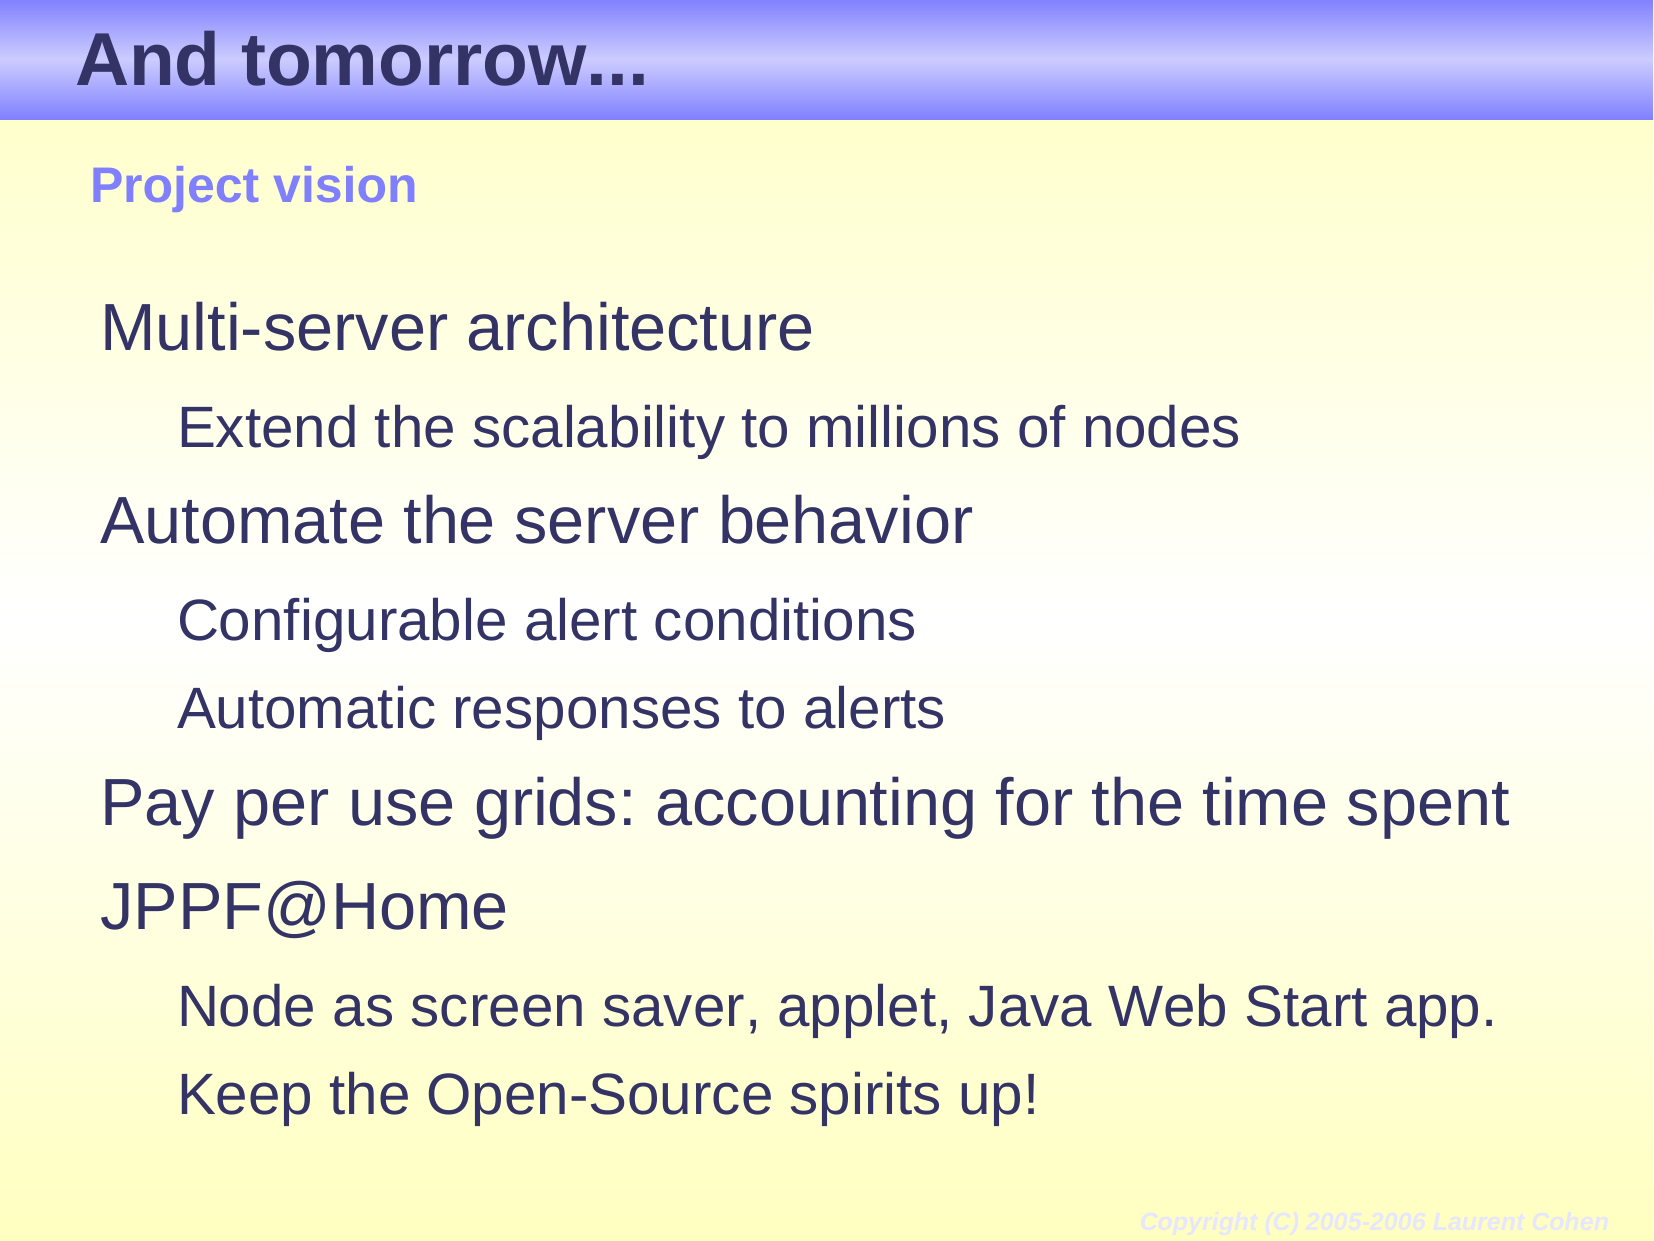

# And tomorrow...
Project vision
Multi-server architecture
Extend the scalability to millions of nodes
Automate the server behavior
Configurable alert conditions
Automatic responses to alerts
Pay per use grids: accounting for the time spent
JPPF@Home
Node as screen saver, applet, Java Web Start app.
Keep the Open-Source spirits up!